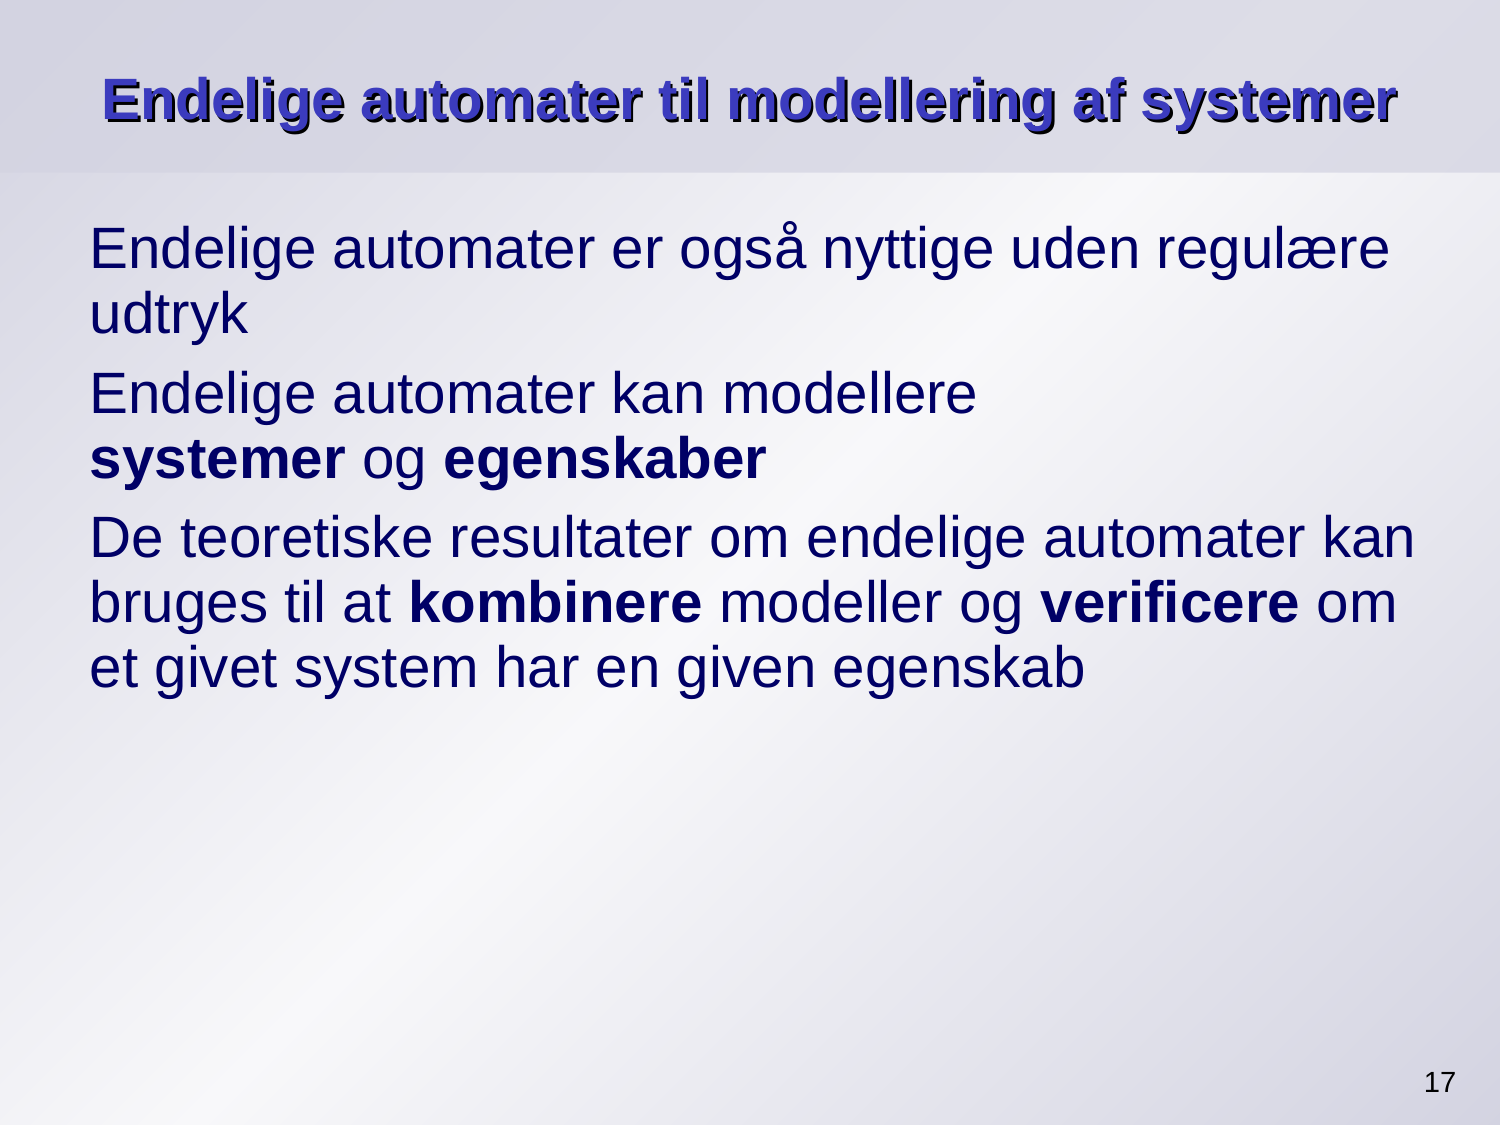

# Endelige automater til modellering af systemer
Endelige automater er også nyttige uden regulære udtryk
Endelige automater kan modellere
systemer og egenskaber
De teoretiske resultater om endelige automater kan bruges til at kombinere modeller og verificere om et givet system har en given egenskab
17